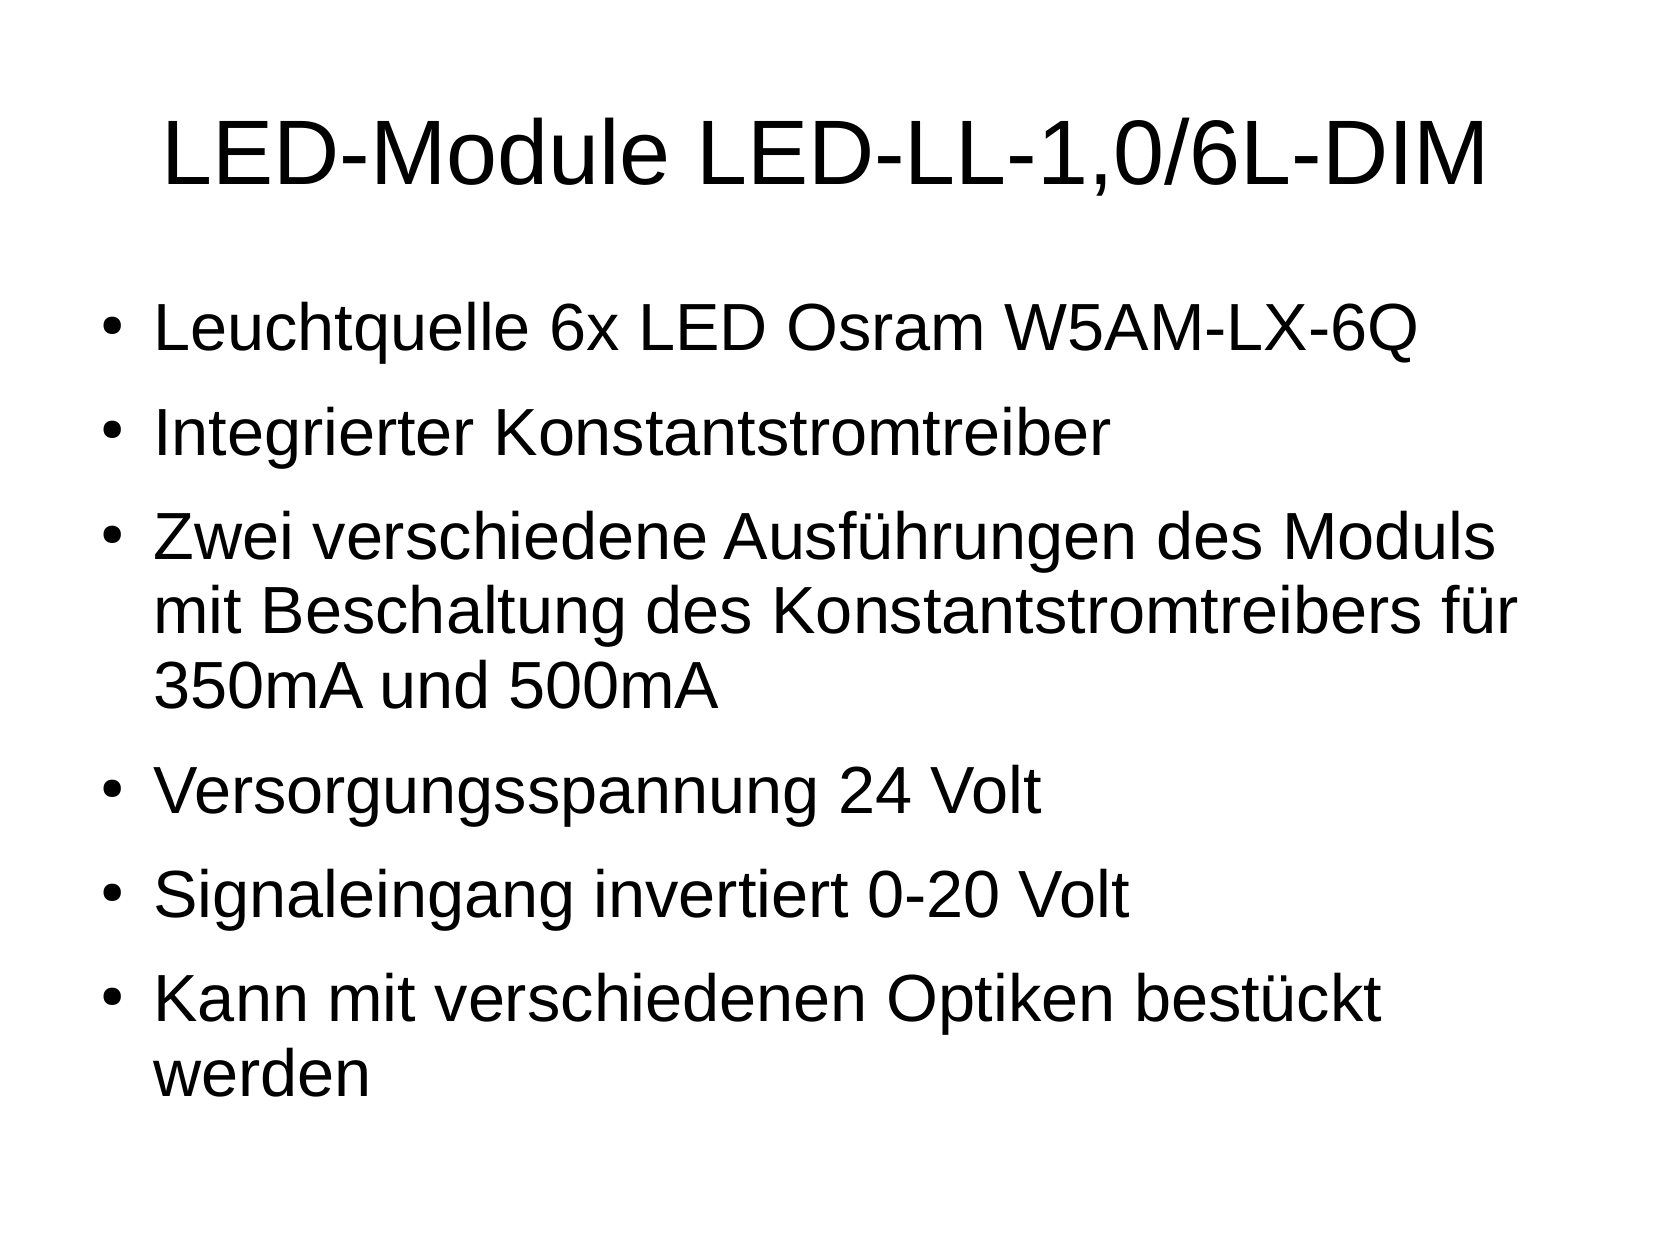

# LED-Module LED-LL-1,0/6L-DIM
Leuchtquelle 6x LED Osram W5AM-LX-6Q
Integrierter Konstantstromtreiber
Zwei verschiedene Ausführungen des Moduls mit Beschaltung des Konstantstromtreibers für 350mA und 500mA
Versorgungsspannung 24 Volt
Signaleingang invertiert 0-20 Volt
Kann mit verschiedenen Optiken bestückt werden